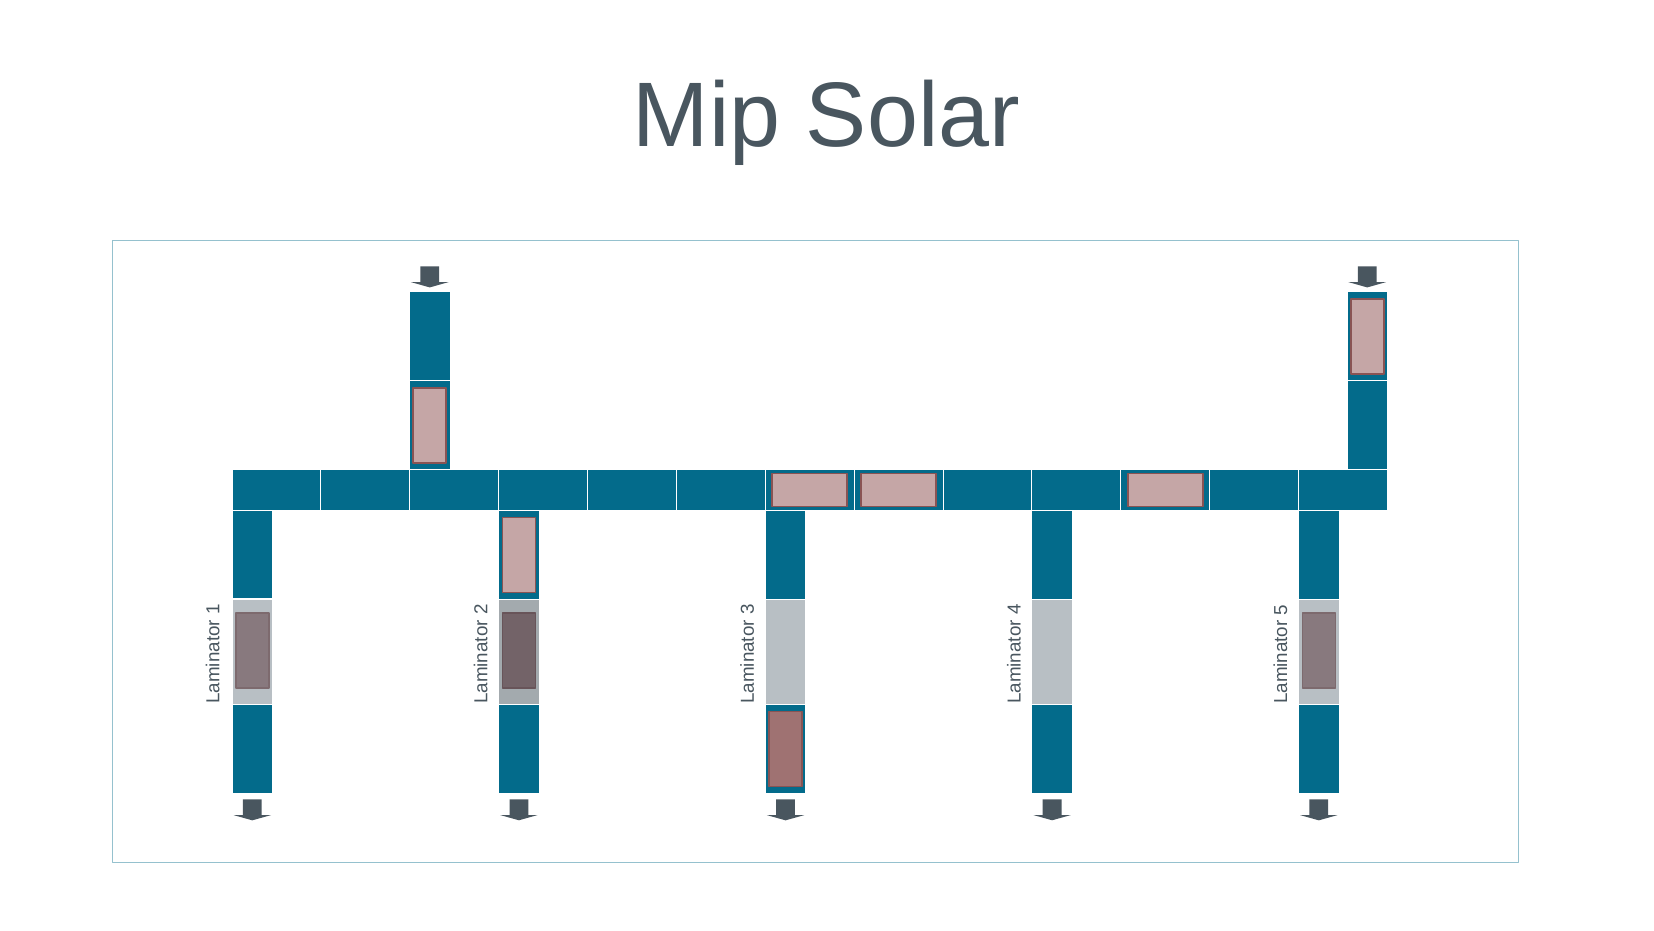

# Mip Solar
Laminator 1
Laminator 2
Laminator 3
Laminator 4
Laminator 5